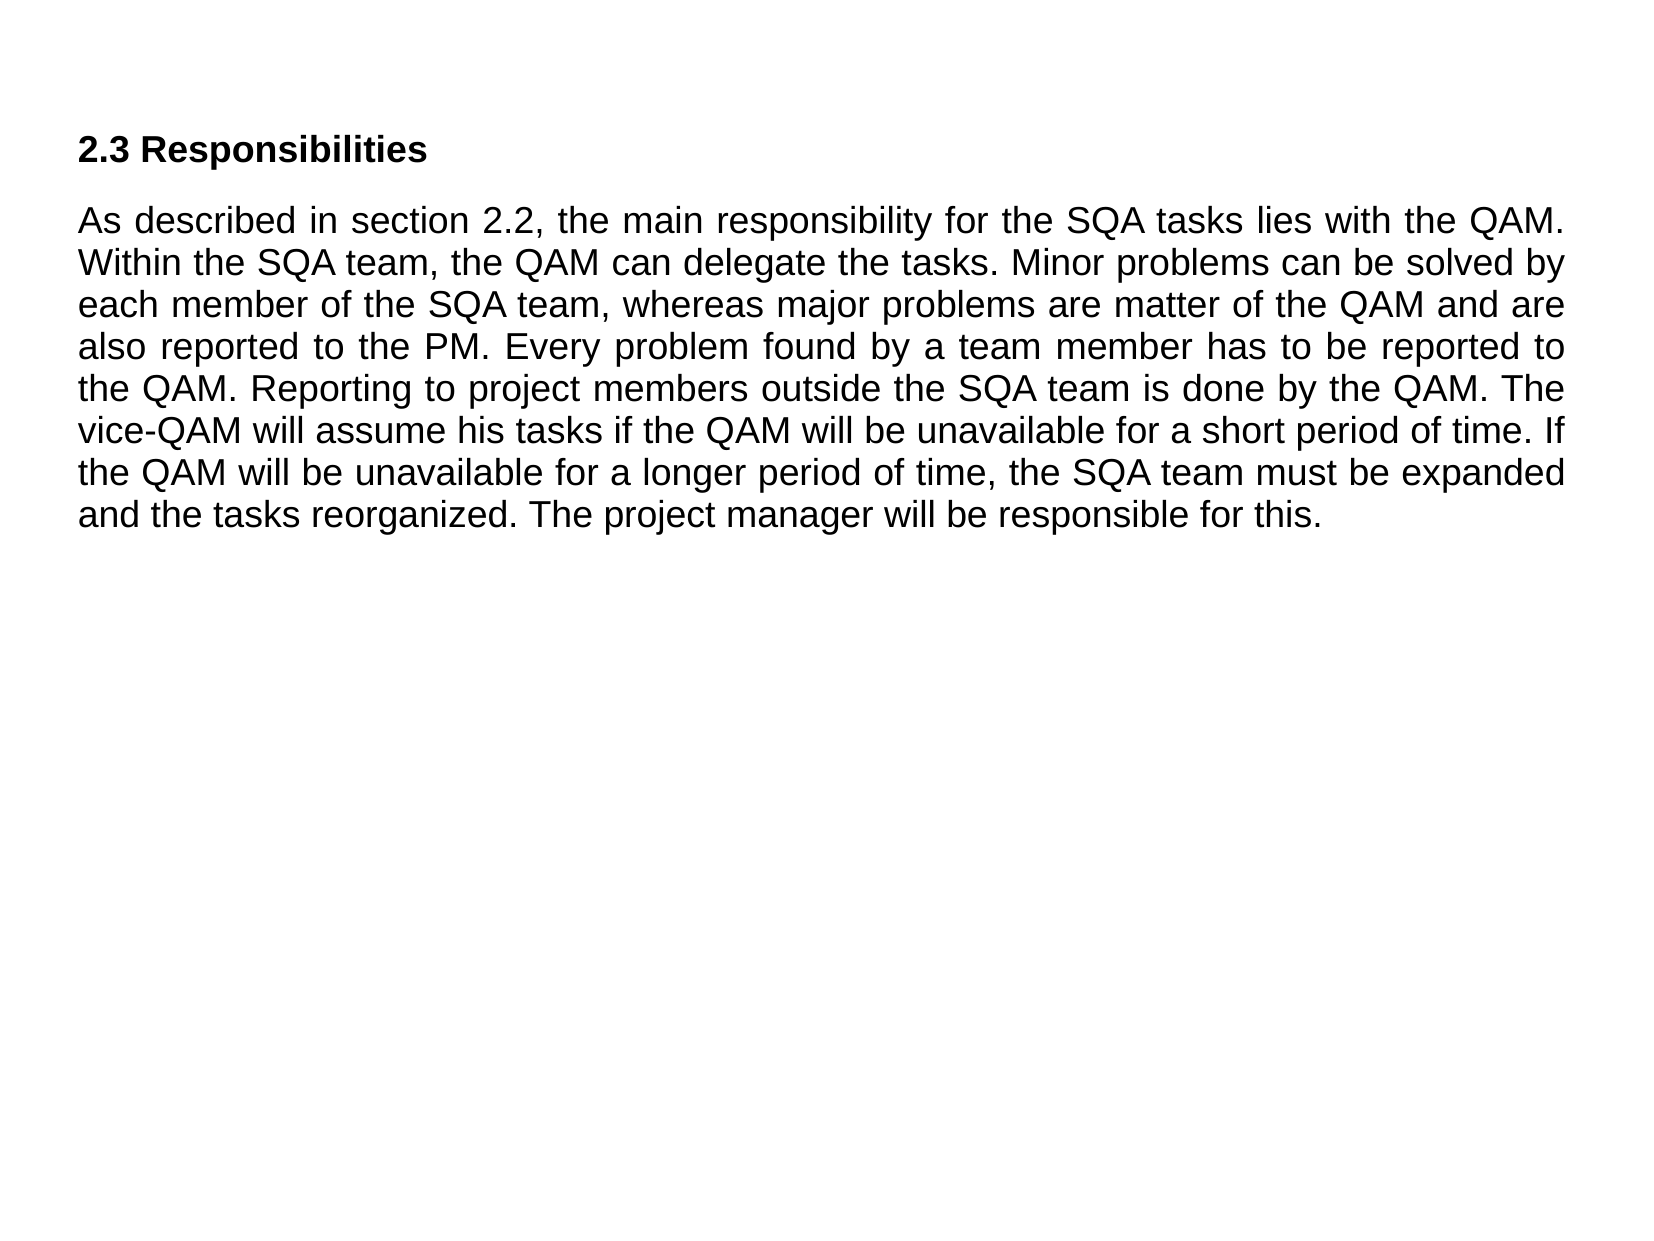

2.3 Responsibilities
As described in section 2.2, the main responsibility for the SQA tasks lies with the QAM. Within the SQA team, the QAM can delegate the tasks. Minor problems can be solved by each member of the SQA team, whereas major problems are matter of the QAM and are also reported to the PM. Every problem found by a team member has to be reported to the QAM. Reporting to project members outside the SQA team is done by the QAM. The vice-QAM will assume his tasks if the QAM will be unavailable for a short period of time. If the QAM will be unavailable for a longer period of time, the SQA team must be expanded and the tasks reorganized. The project manager will be responsible for this.